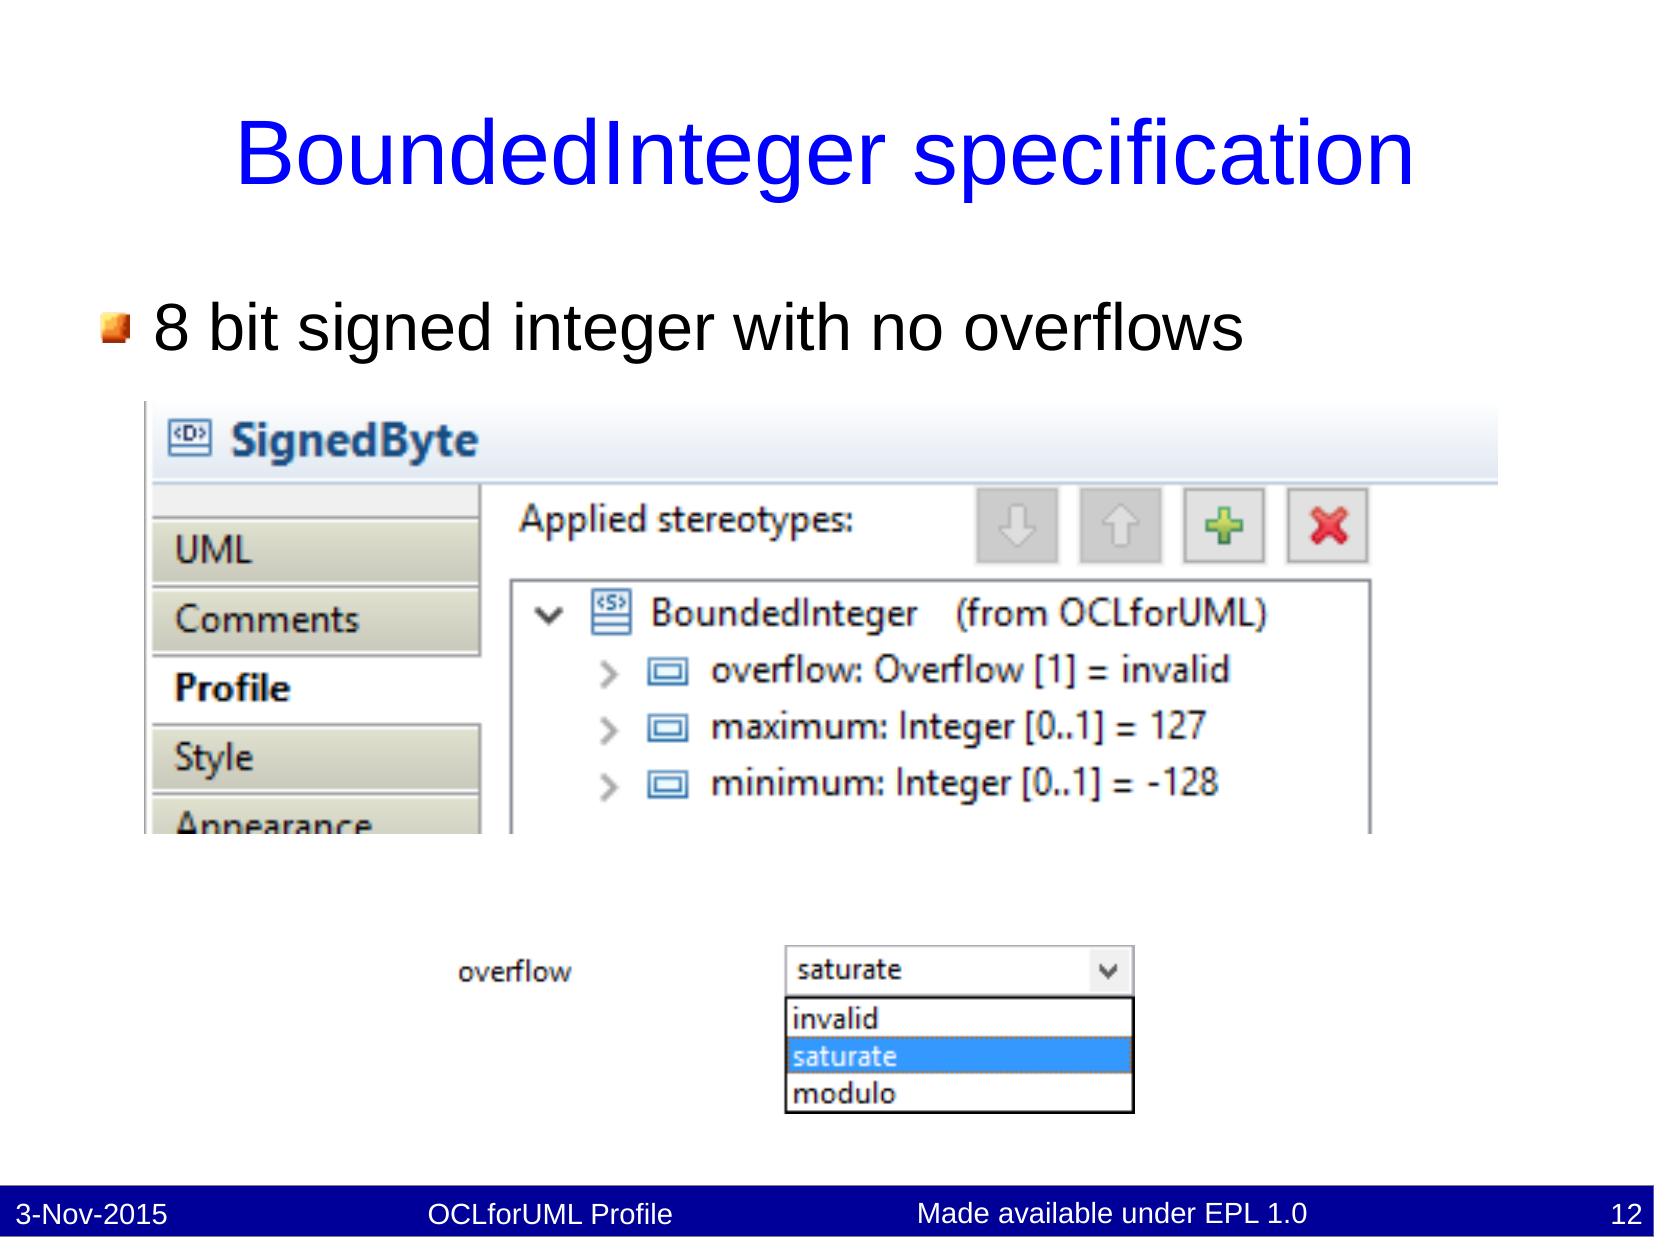

# BoundedInteger specification
8 bit signed integer with no overflows
3-Nov-2015
OCLforUML Profile
12